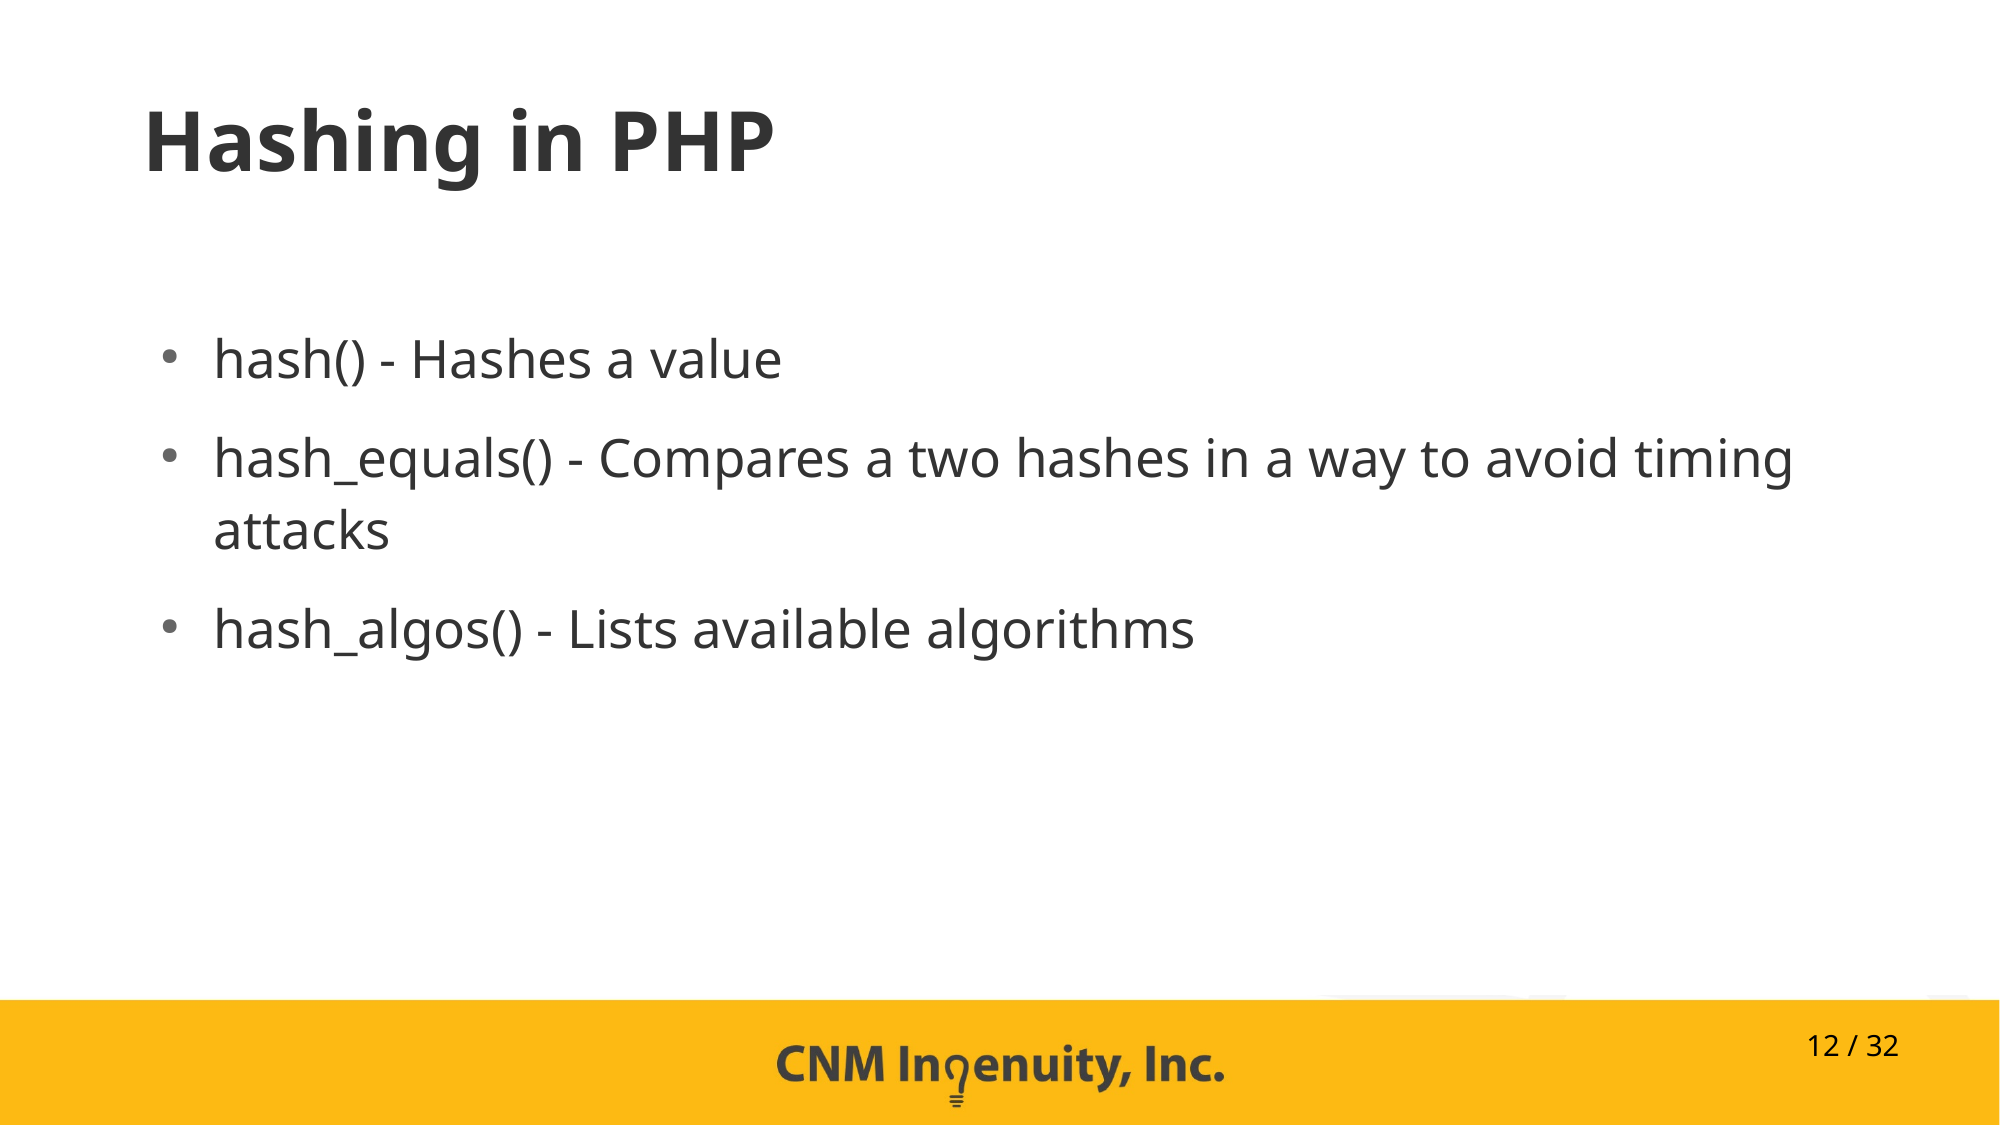

# Hashing in PHP
hash() - Hashes a value
hash_equals() - Compares a two hashes in a way to avoid timing attacks
hash_algos() - Lists available algorithms
12